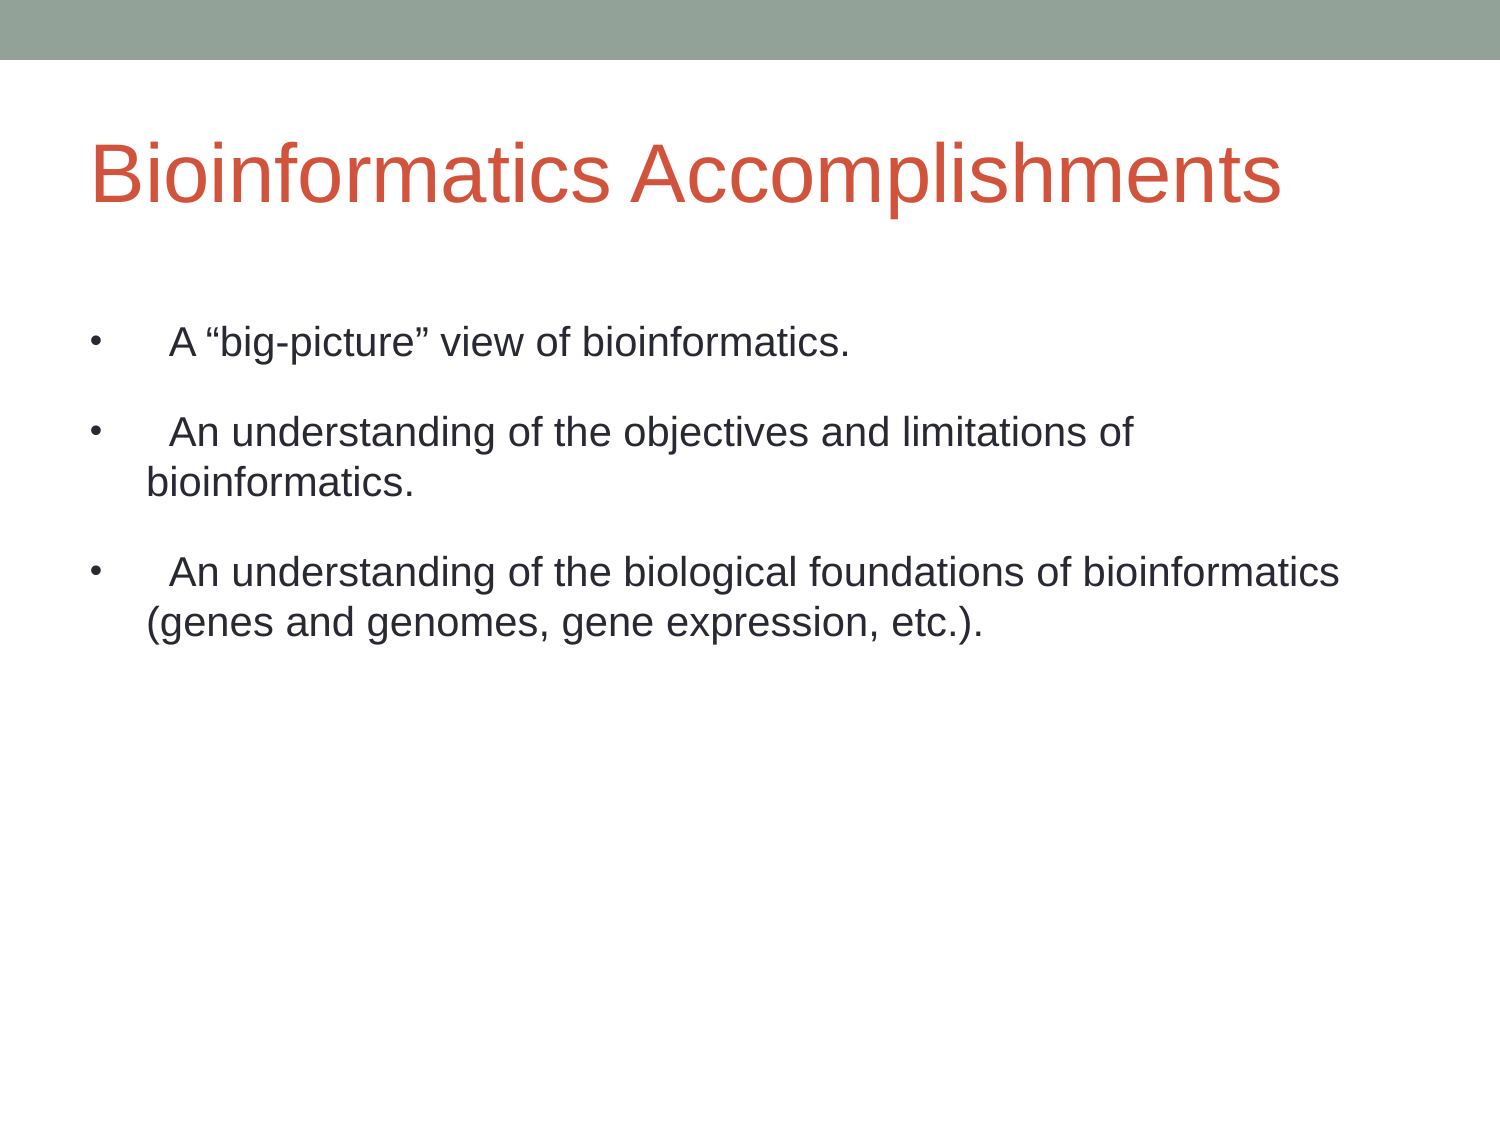

Bioinformatics Accomplishments
 A “big-picture” view of bioinformatics.
 An understanding of the objectives and limitations of bioinformatics.
 An understanding of the biological foundations of bioinformatics (genes and genomes, gene expression, etc.).